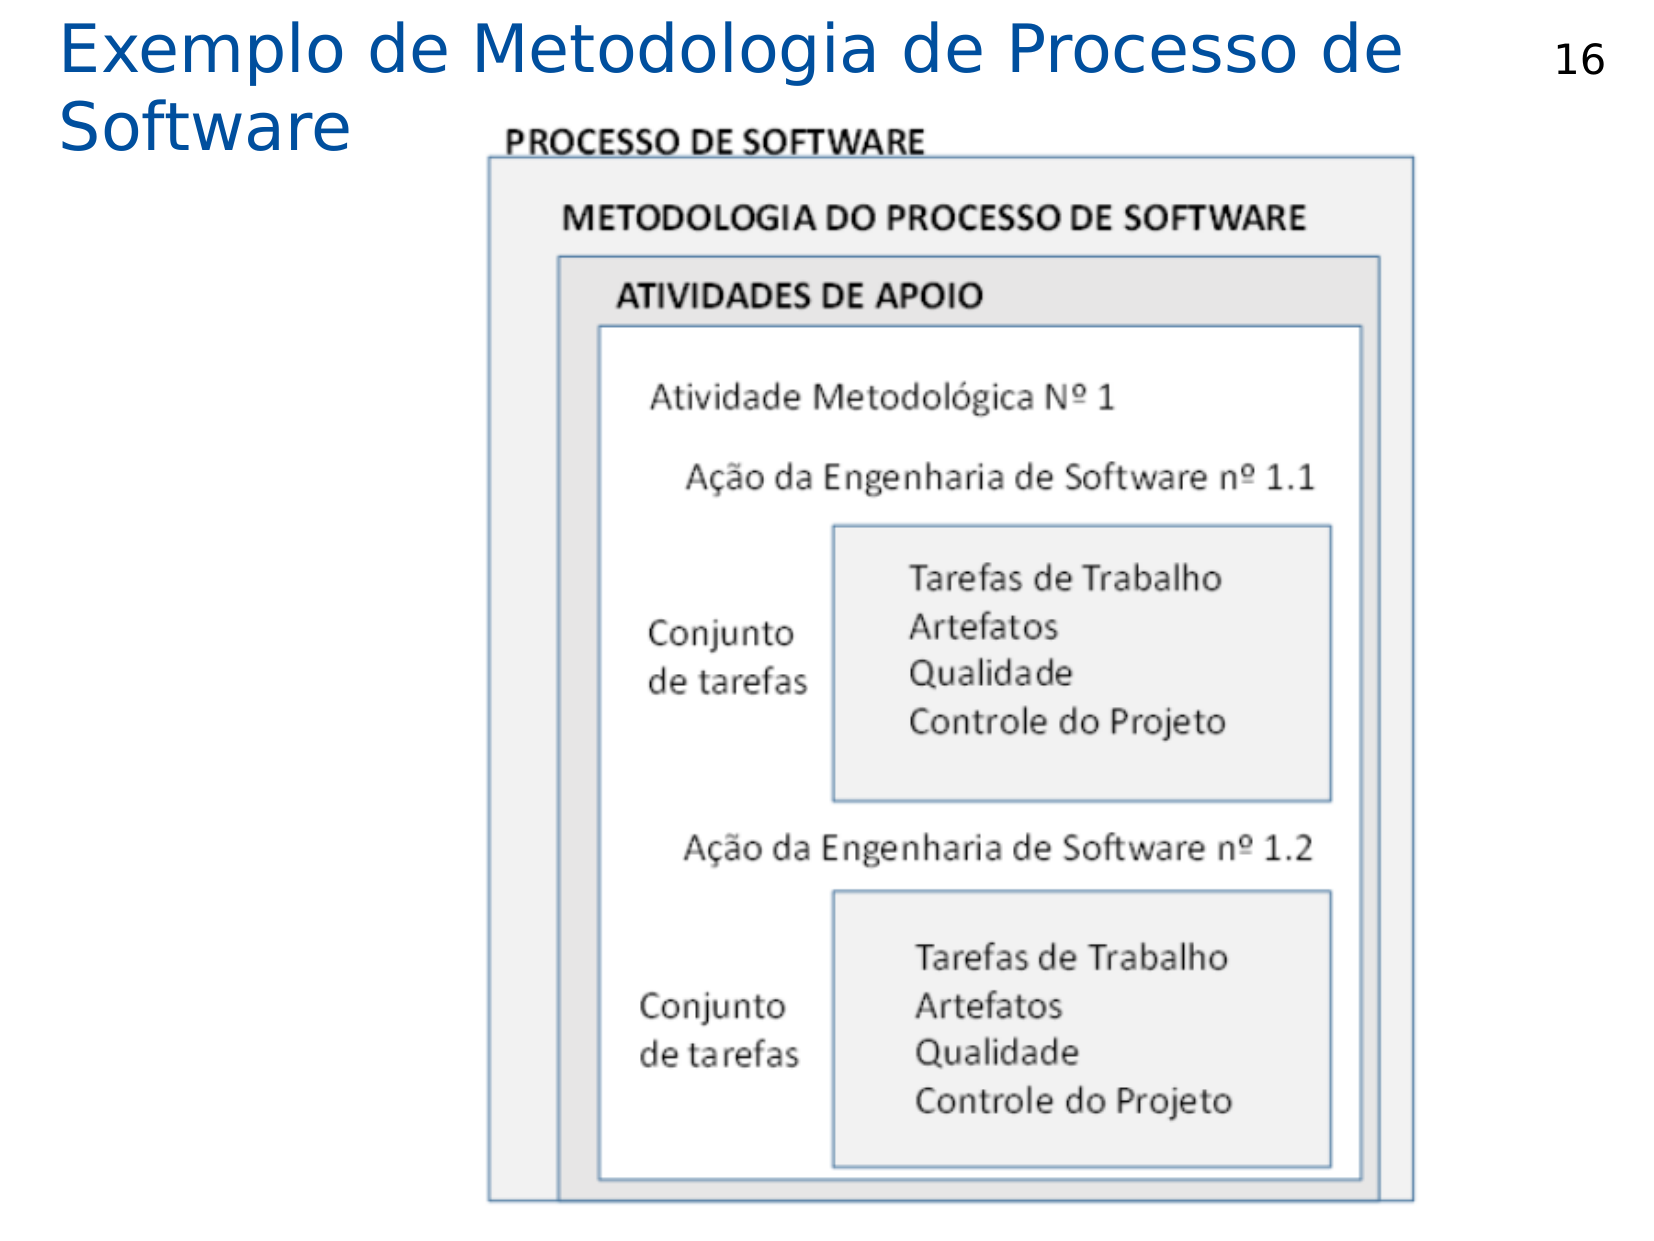

# Exemplo de Metodologia de Processo de Software
16